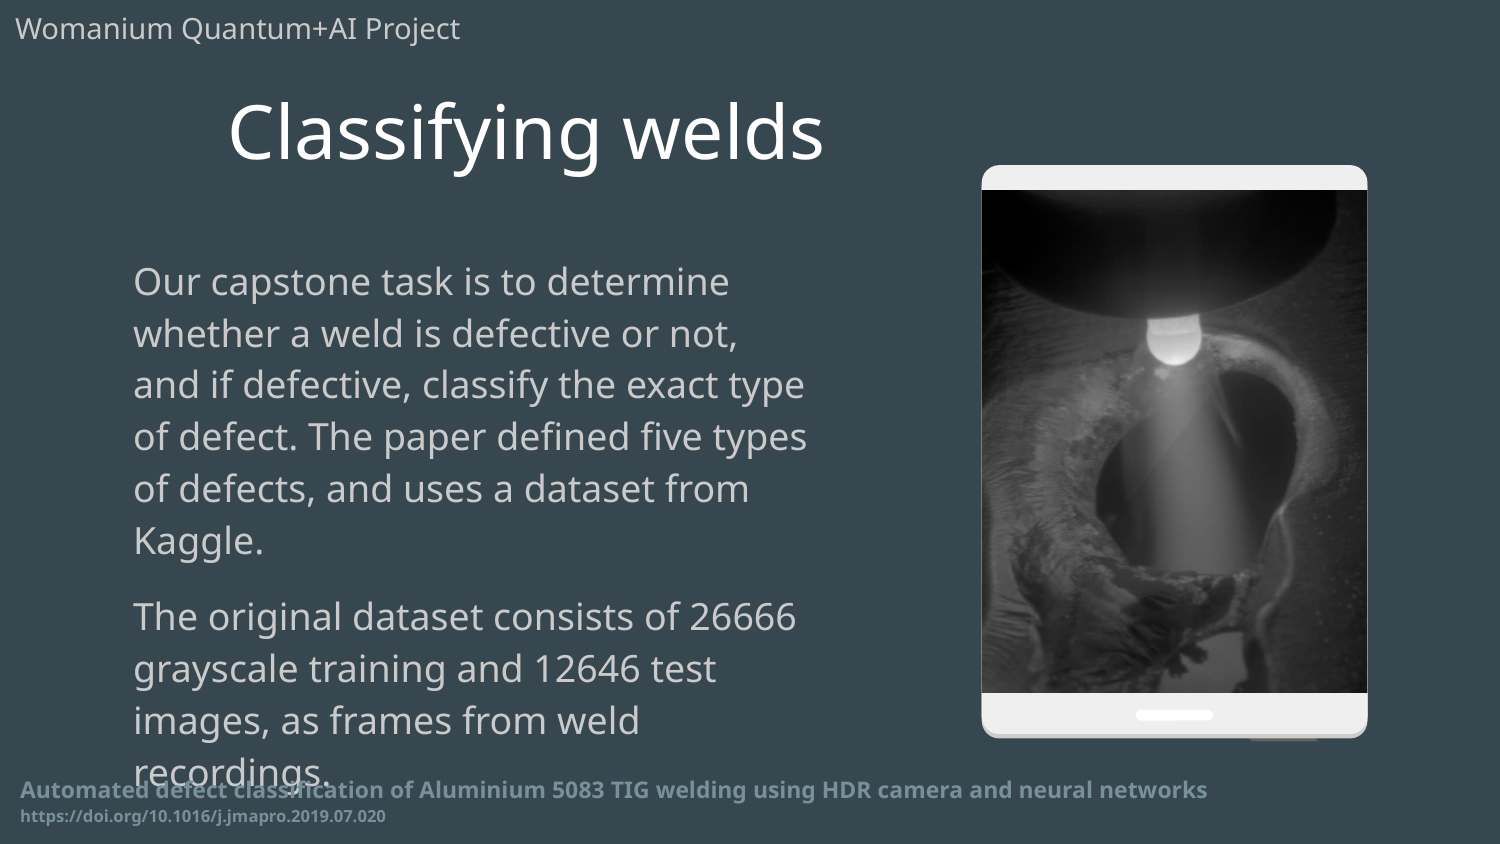

Womanium Quantum+AI Project
# Classifying welds
Our capstone task is to determine whether a weld is defective or not, and if defective, classify the exact type of defect. The paper defined five types of defects, and uses a dataset from Kaggle.
The original dataset consists of 26666 grayscale training and 12646 test images, as frames from weld recordings.
Automated defect classification of Aluminium 5083 TIG welding using HDR camera and neural networks
https://doi.org/10.1016/j.jmapro.2019.07.020